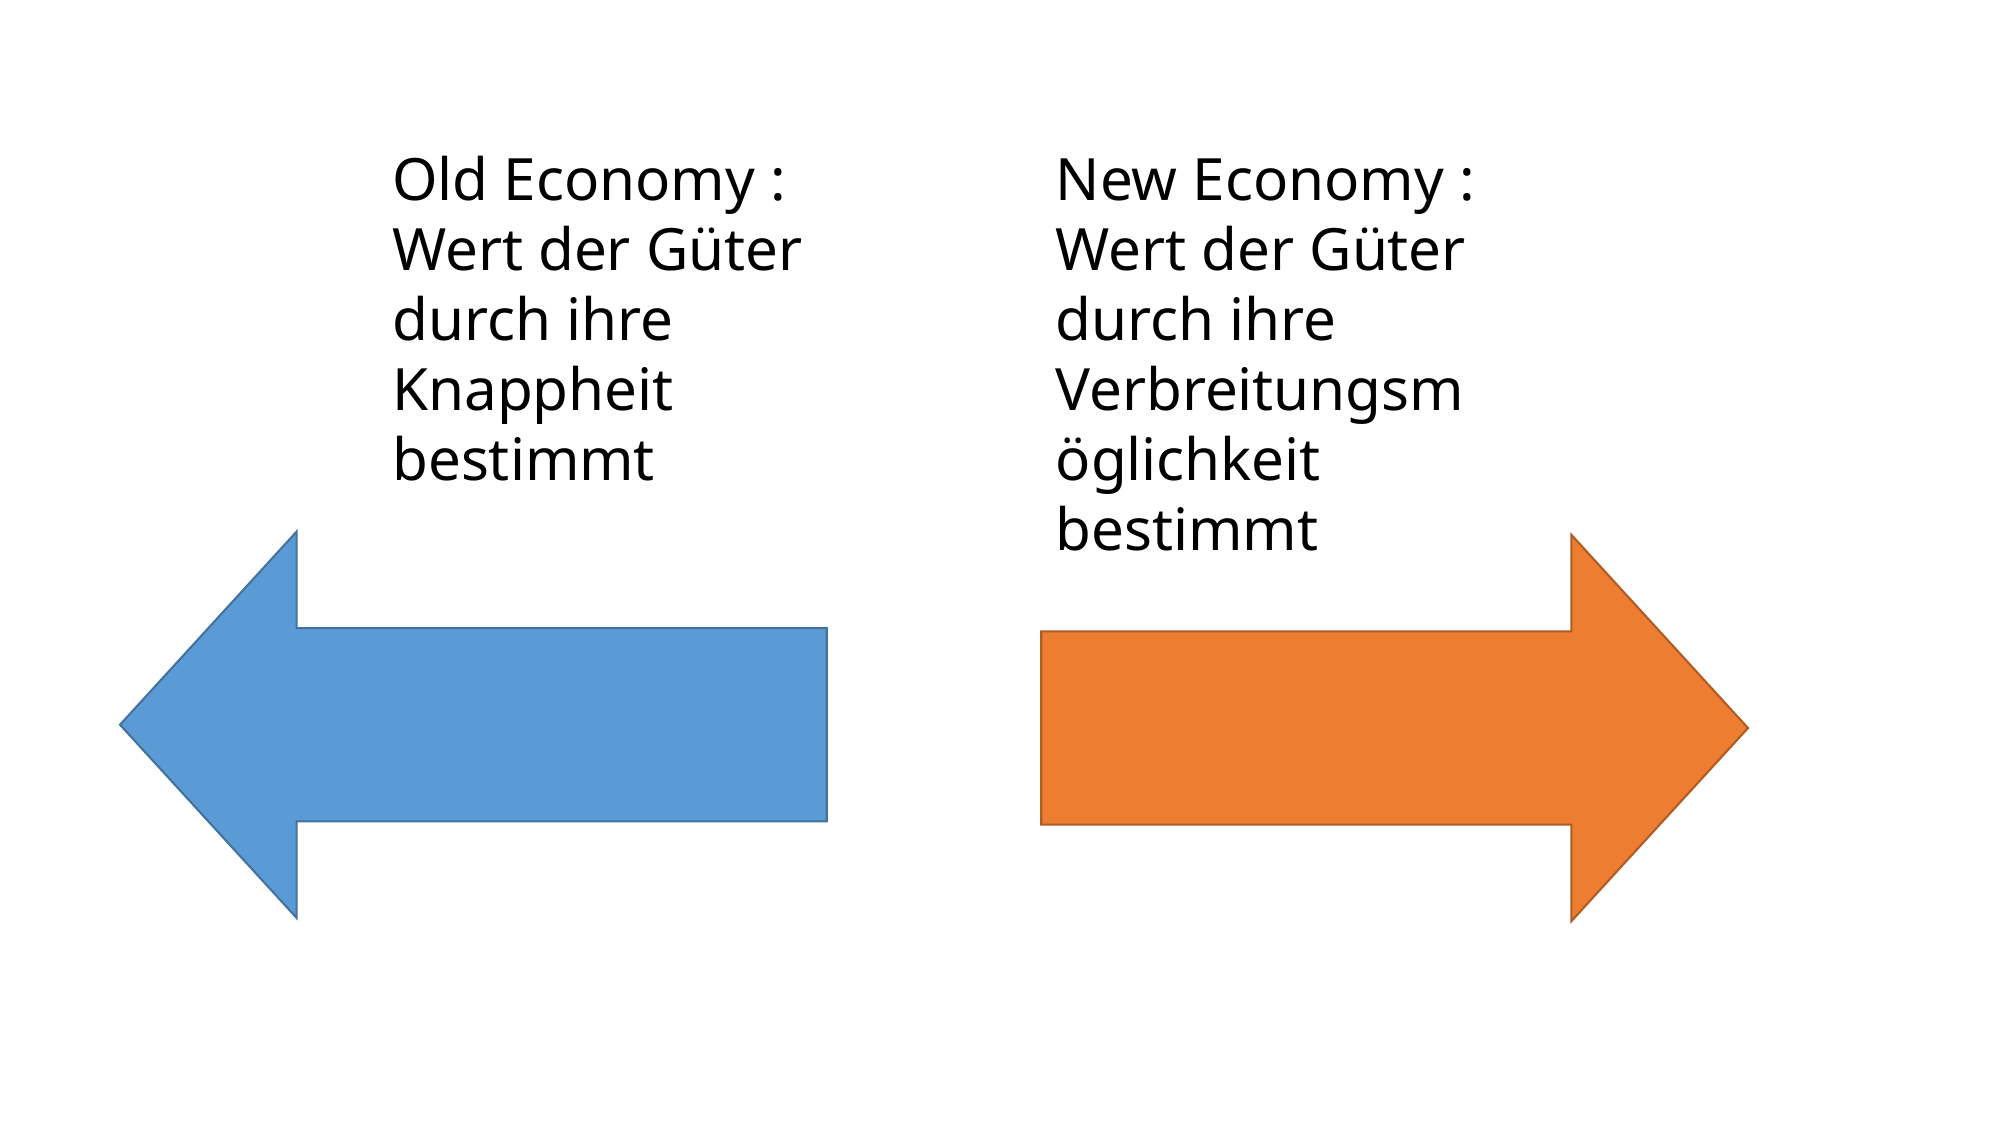

Old Economy : Wert der Güter durch ihre Knappheit bestimmt
New Economy : Wert der Güter durch ihre Verbreitungsmöglichkeit bestimmt